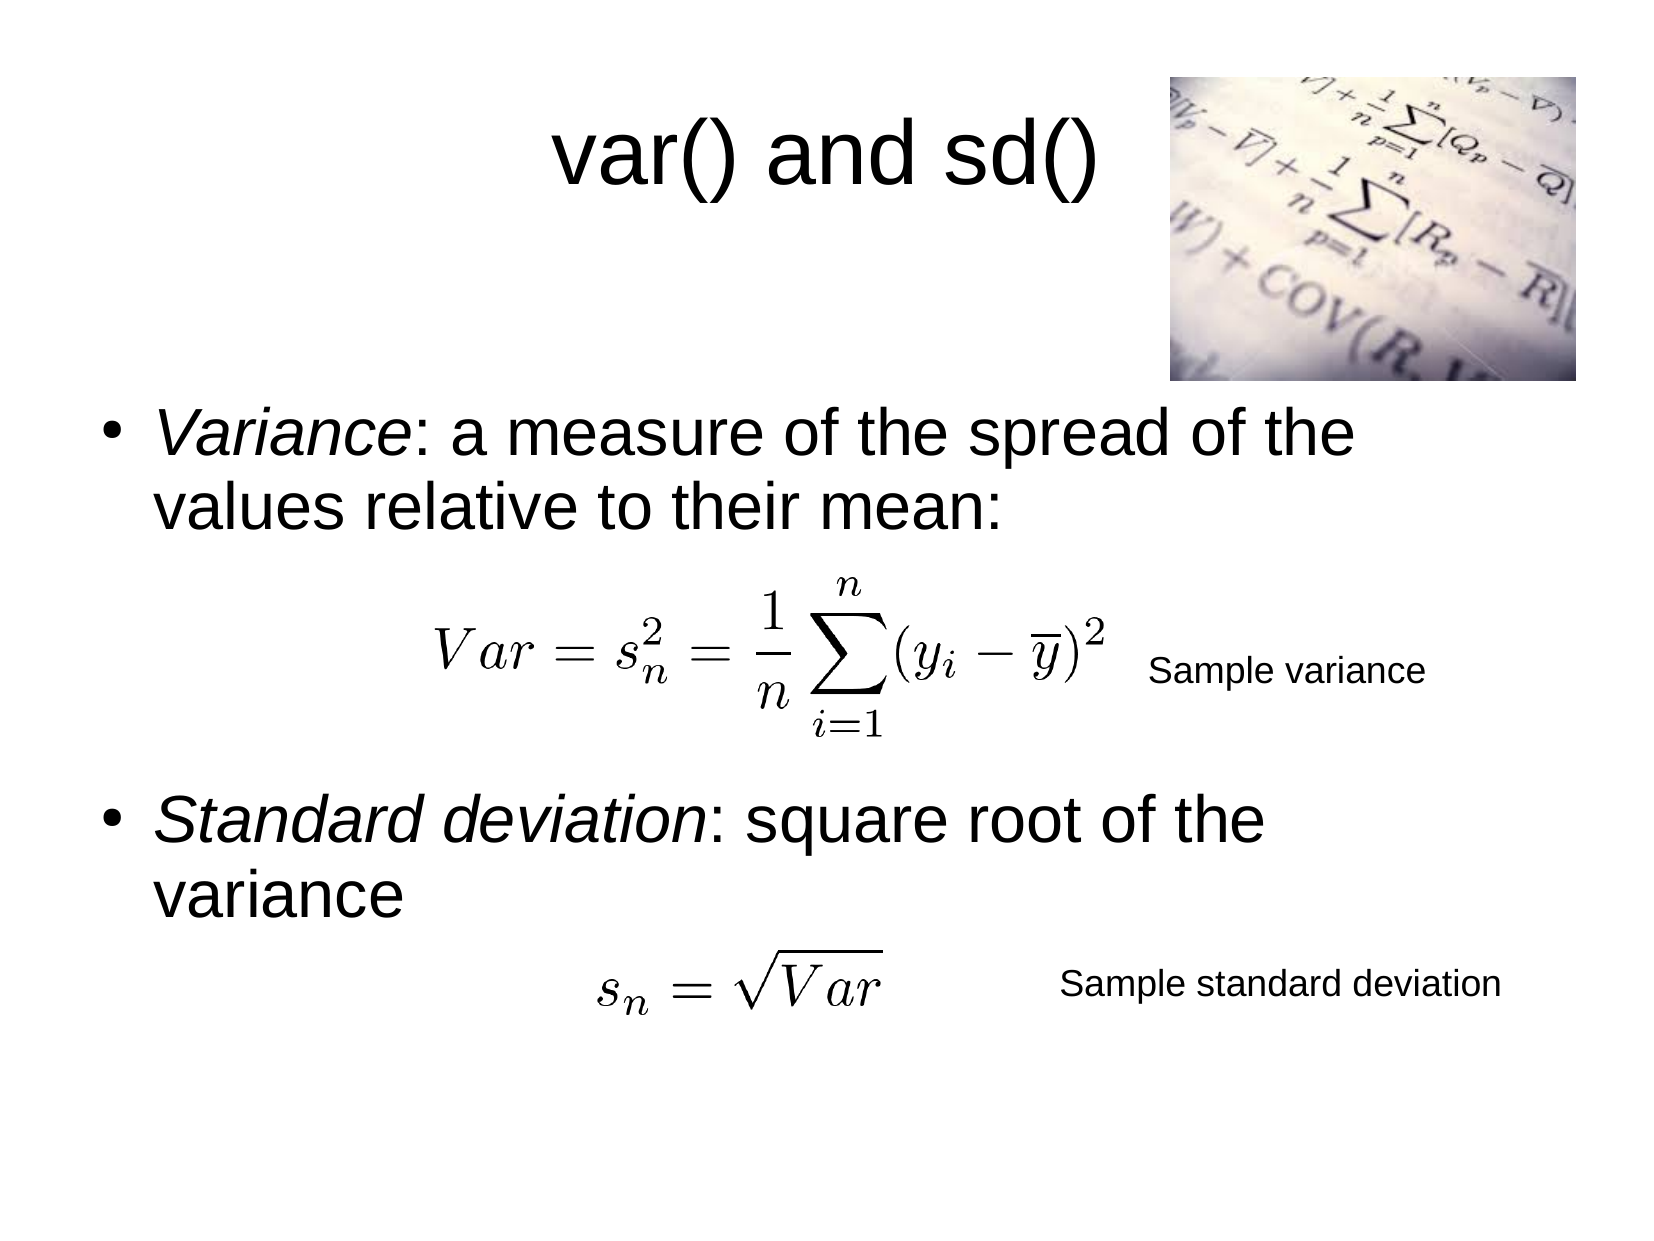

var() and sd()
# Variance: a measure of the spread of the values relative to their mean:
Standard deviation: square root of the variance
Sample variance
Sample standard deviation